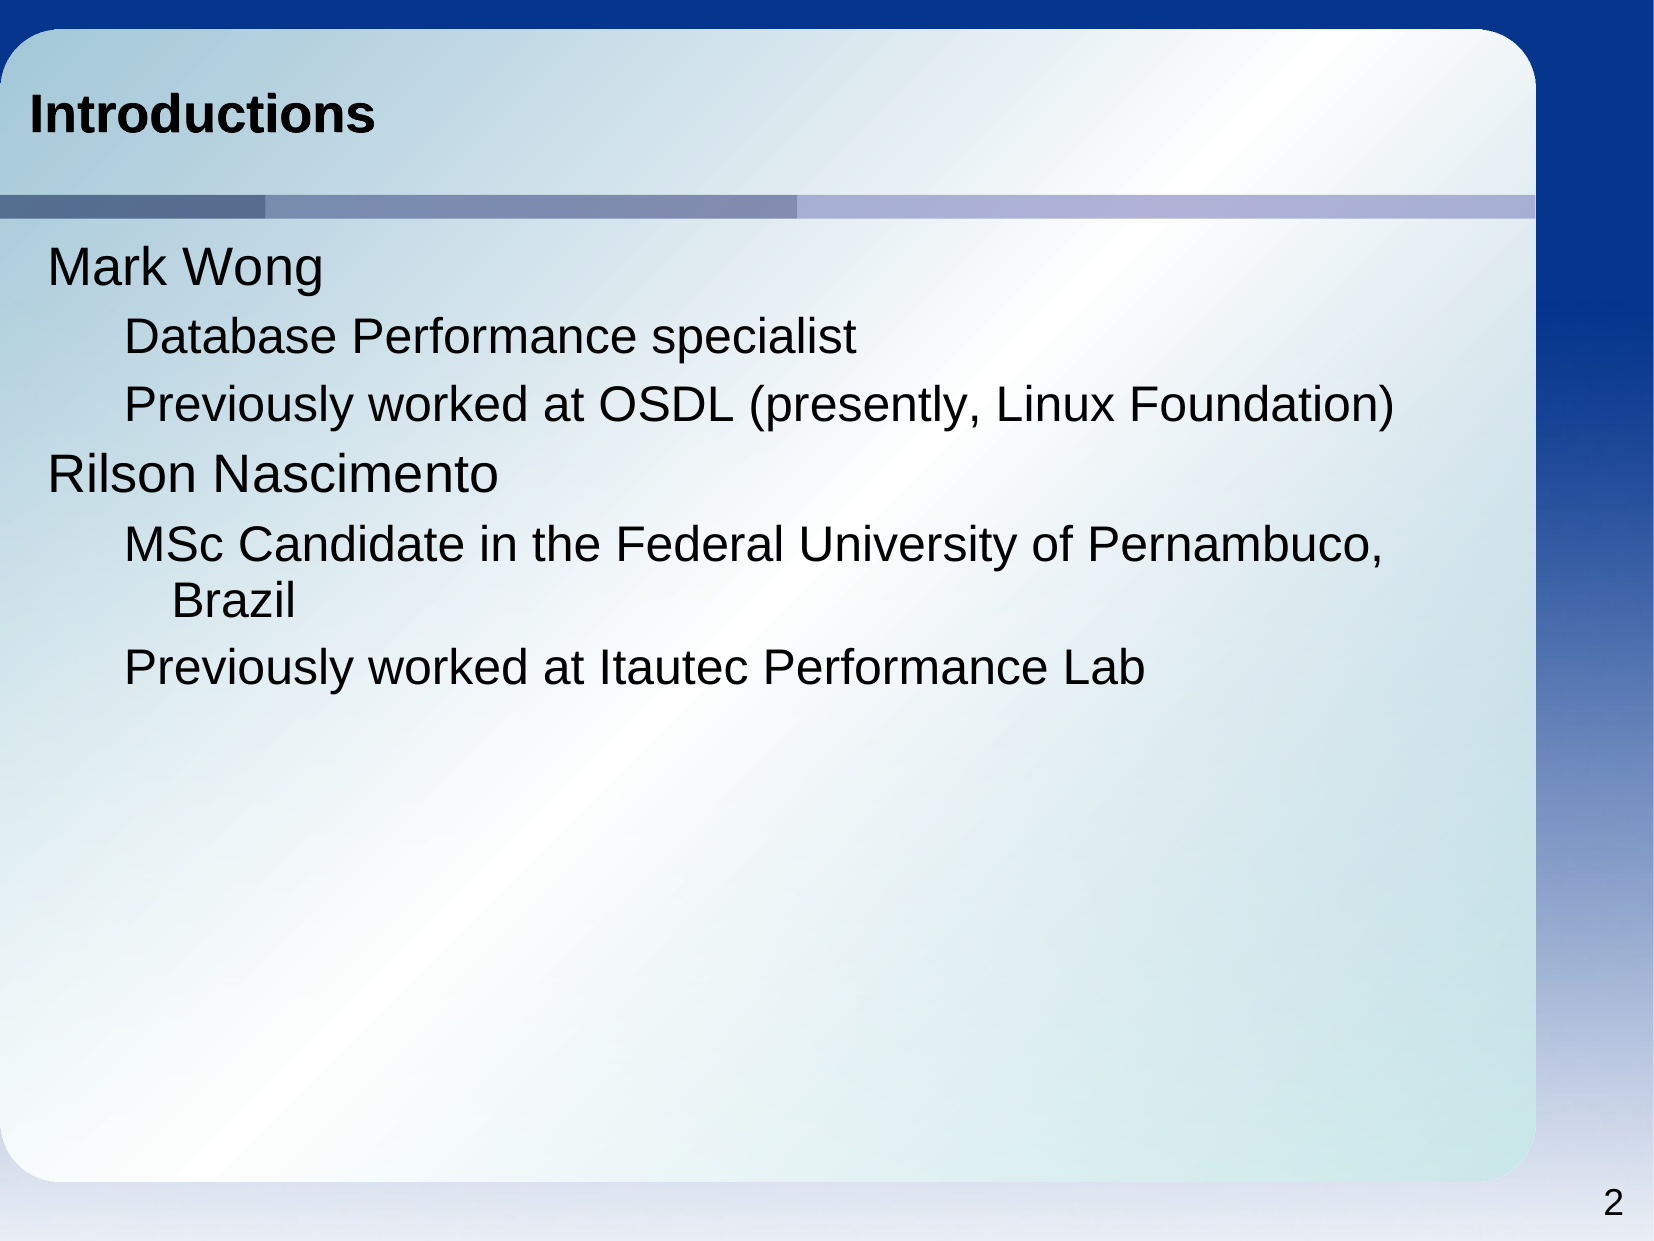

# Introductions
Mark Wong
Database Performance specialist
Previously worked at OSDL (presently, Linux Foundation)
Rilson Nascimento
MSc Candidate in the Federal University of Pernambuco, Brazil
Previously worked at Itautec Performance Lab
2